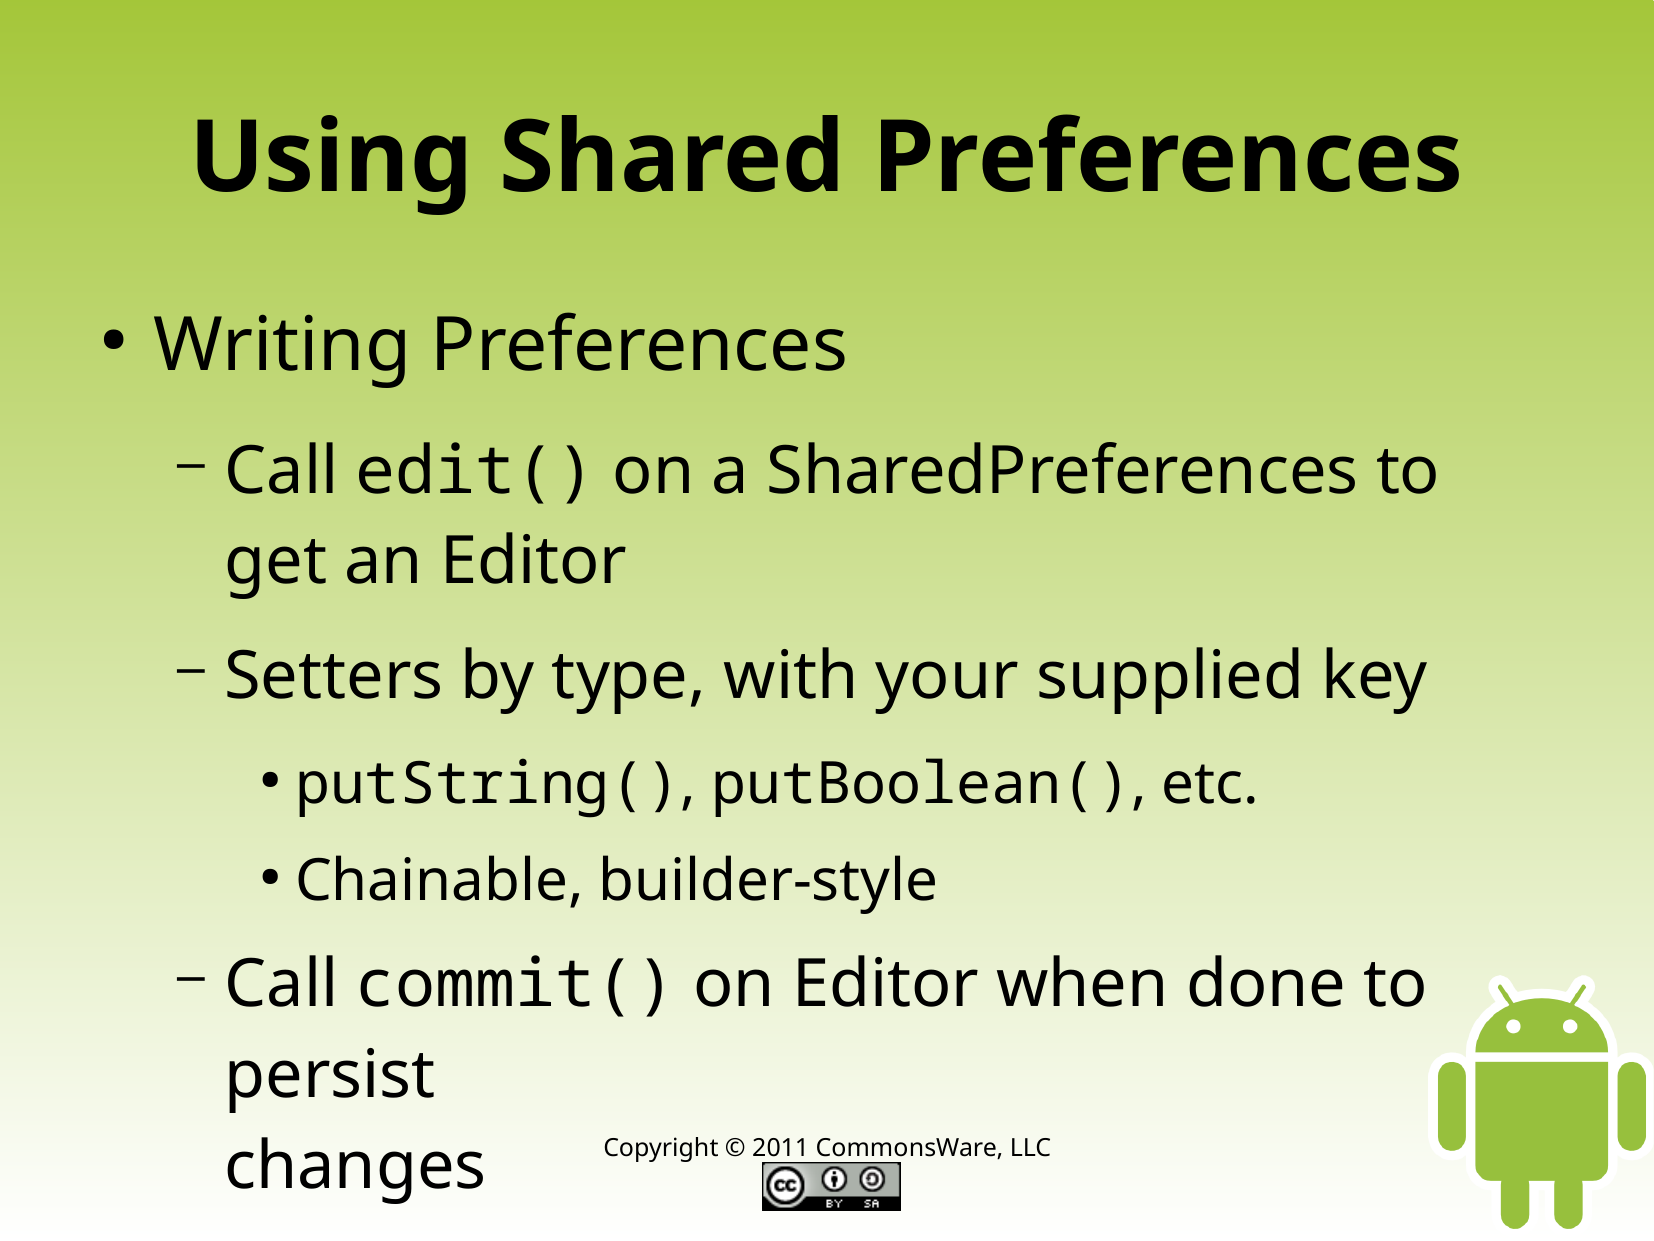

# Using Shared Preferences
Writing Preferences
Call edit() on a SharedPreferences to get an Editor
Setters by type, with your supplied key
putString(), putBoolean(), etc.
Chainable, builder-style
Call commit() on Editor when done to persist
changes